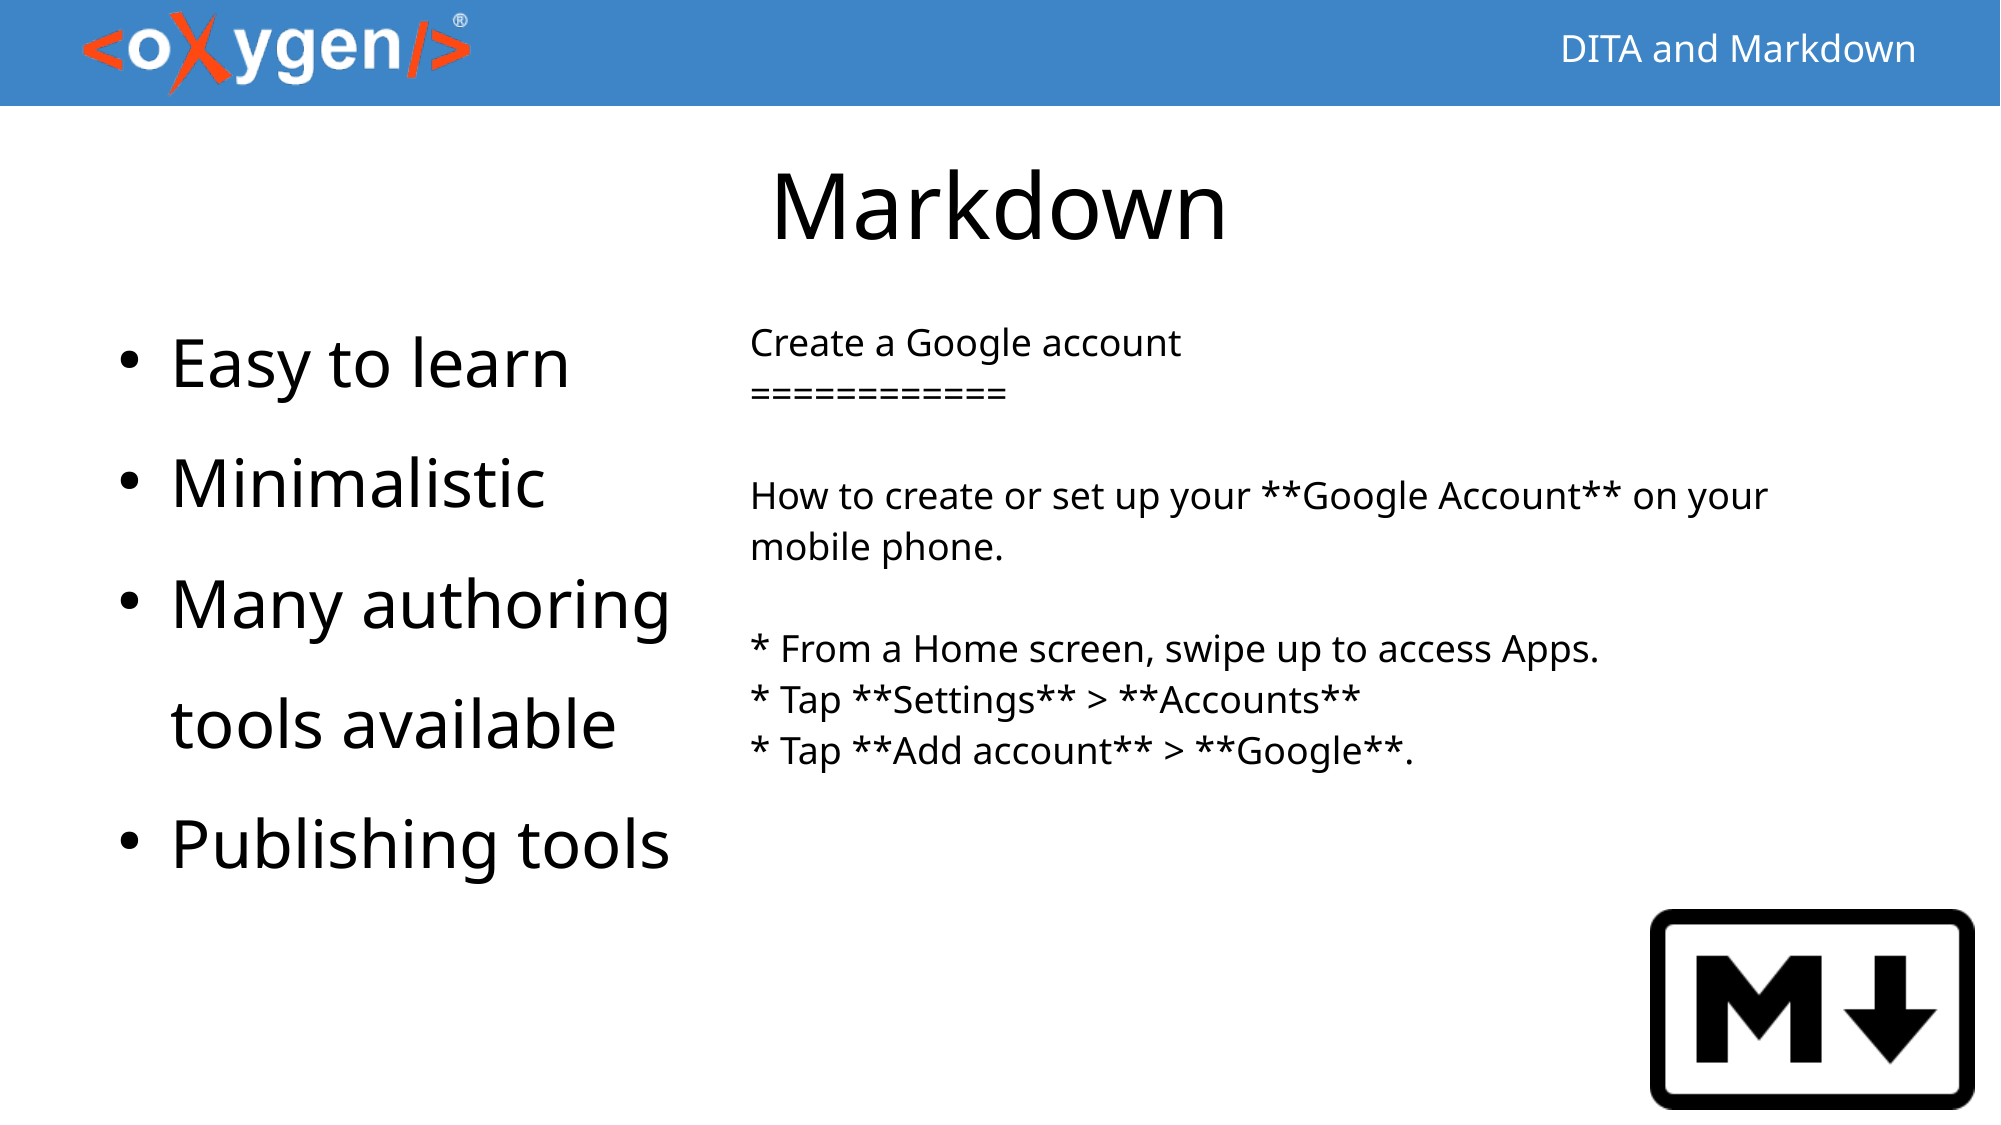

# Markdown
Create a Google account
============
How to create or set up your **Google Account** on your mobile phone.
* From a Home screen, swipe up to access Apps.
* Tap **Settings** > **Accounts**
* Tap **Add account** > **Google**.
Easy to learn
Minimalistic
Many authoring
tools available
Publishing tools